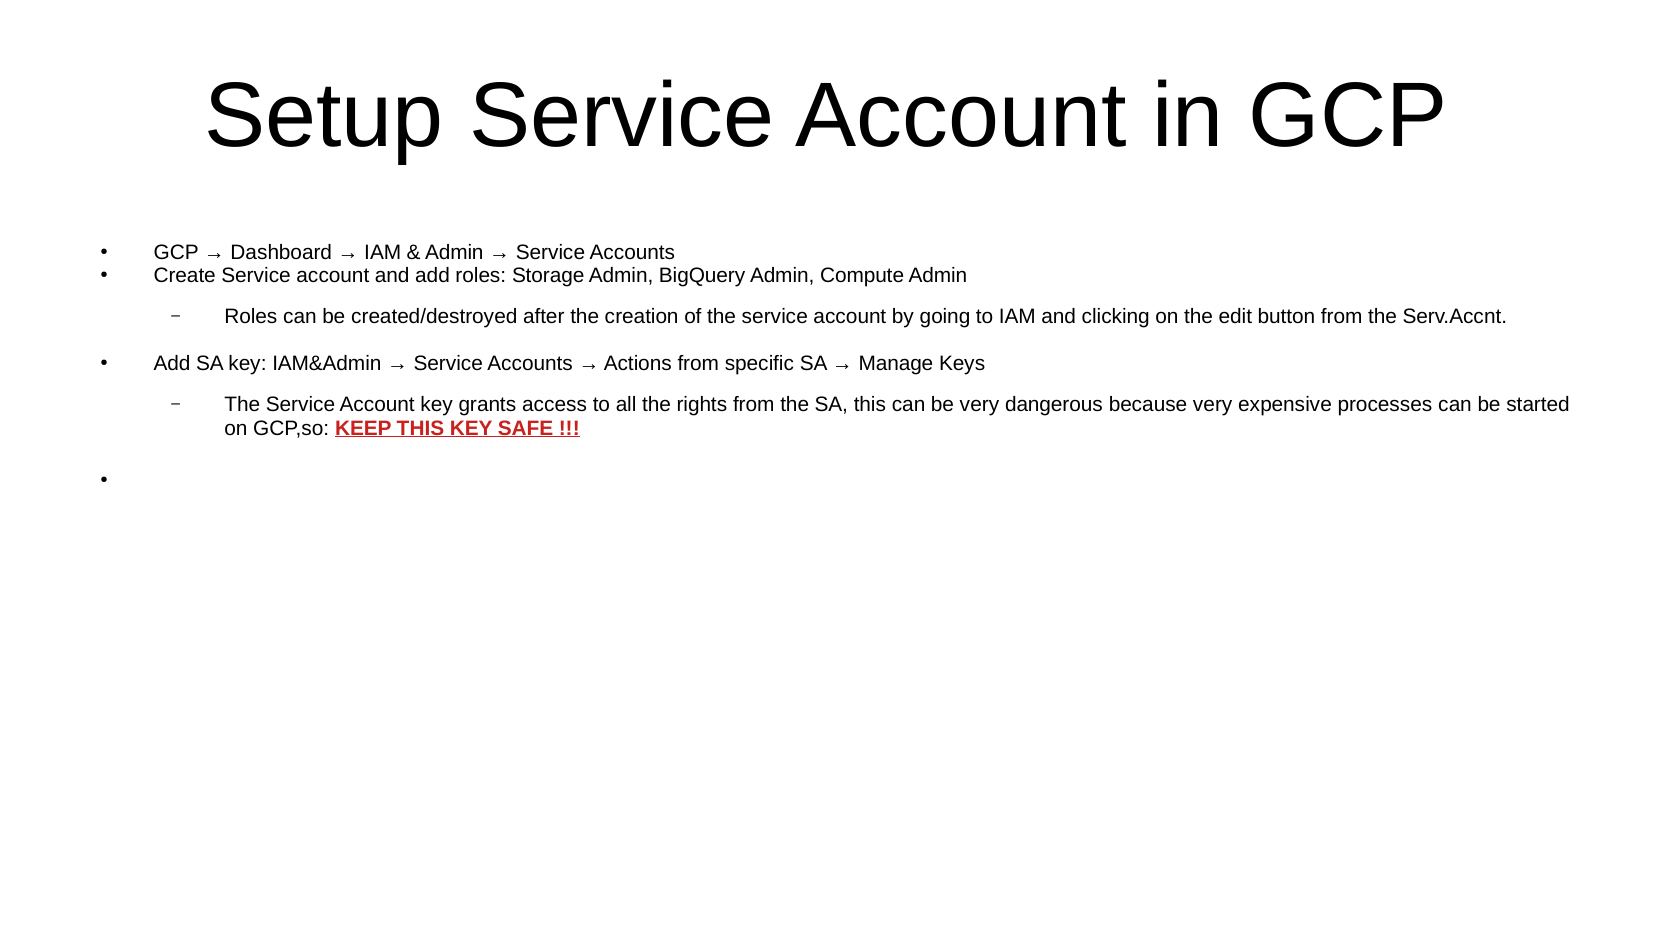

# Setup Service Account in GCP
GCP → Dashboard → IAM & Admin → Service Accounts
Create Service account and add roles: Storage Admin, BigQuery Admin, Compute Admin
Roles can be created/destroyed after the creation of the service account by going to IAM and clicking on the edit button from the Serv.Accnt.
Add SA key: IAM&Admin → Service Accounts → Actions from specific SA → Manage Keys
The Service Account key grants access to all the rights from the SA, this can be very dangerous because very expensive processes can be started on GCP,so: KEEP THIS KEY SAFE !!!